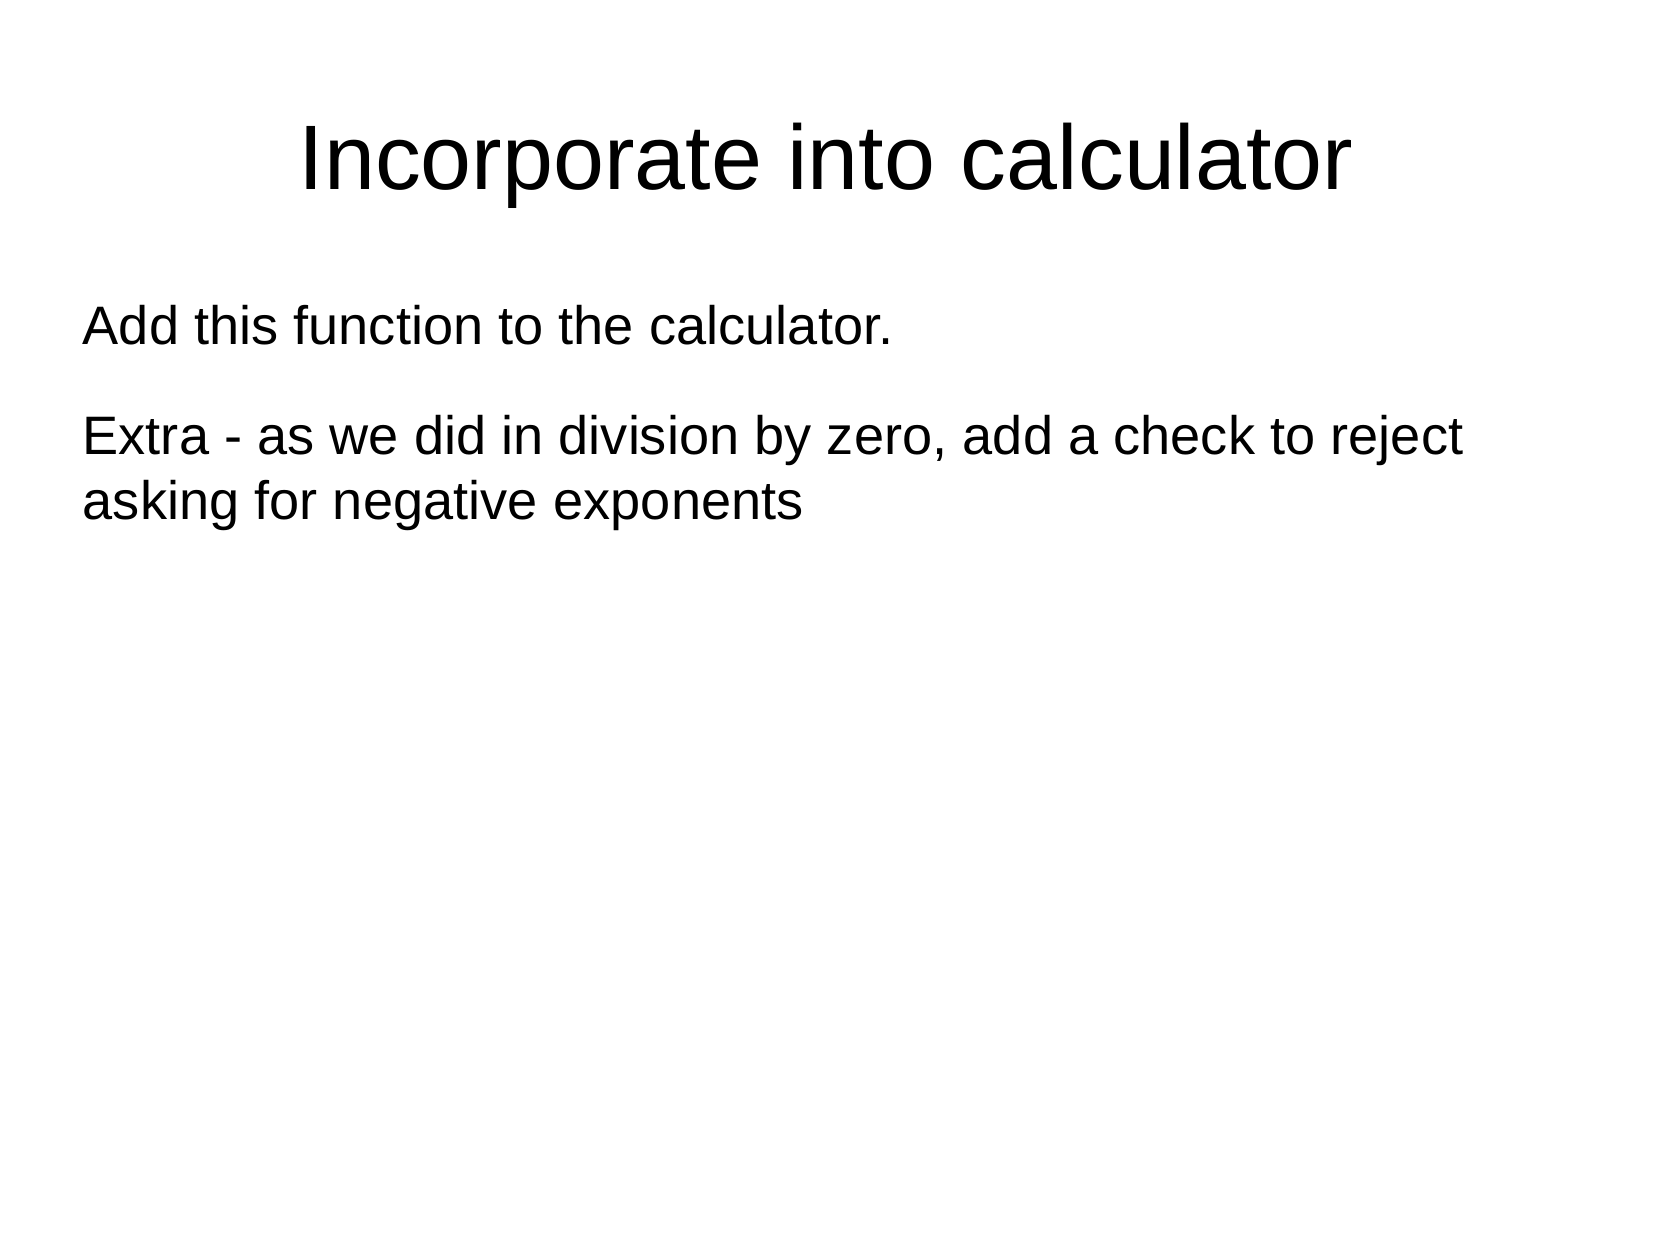

# Incorporate into calculator
Add this function to the calculator.
Extra - as we did in division by zero, add a check to reject asking for negative exponents